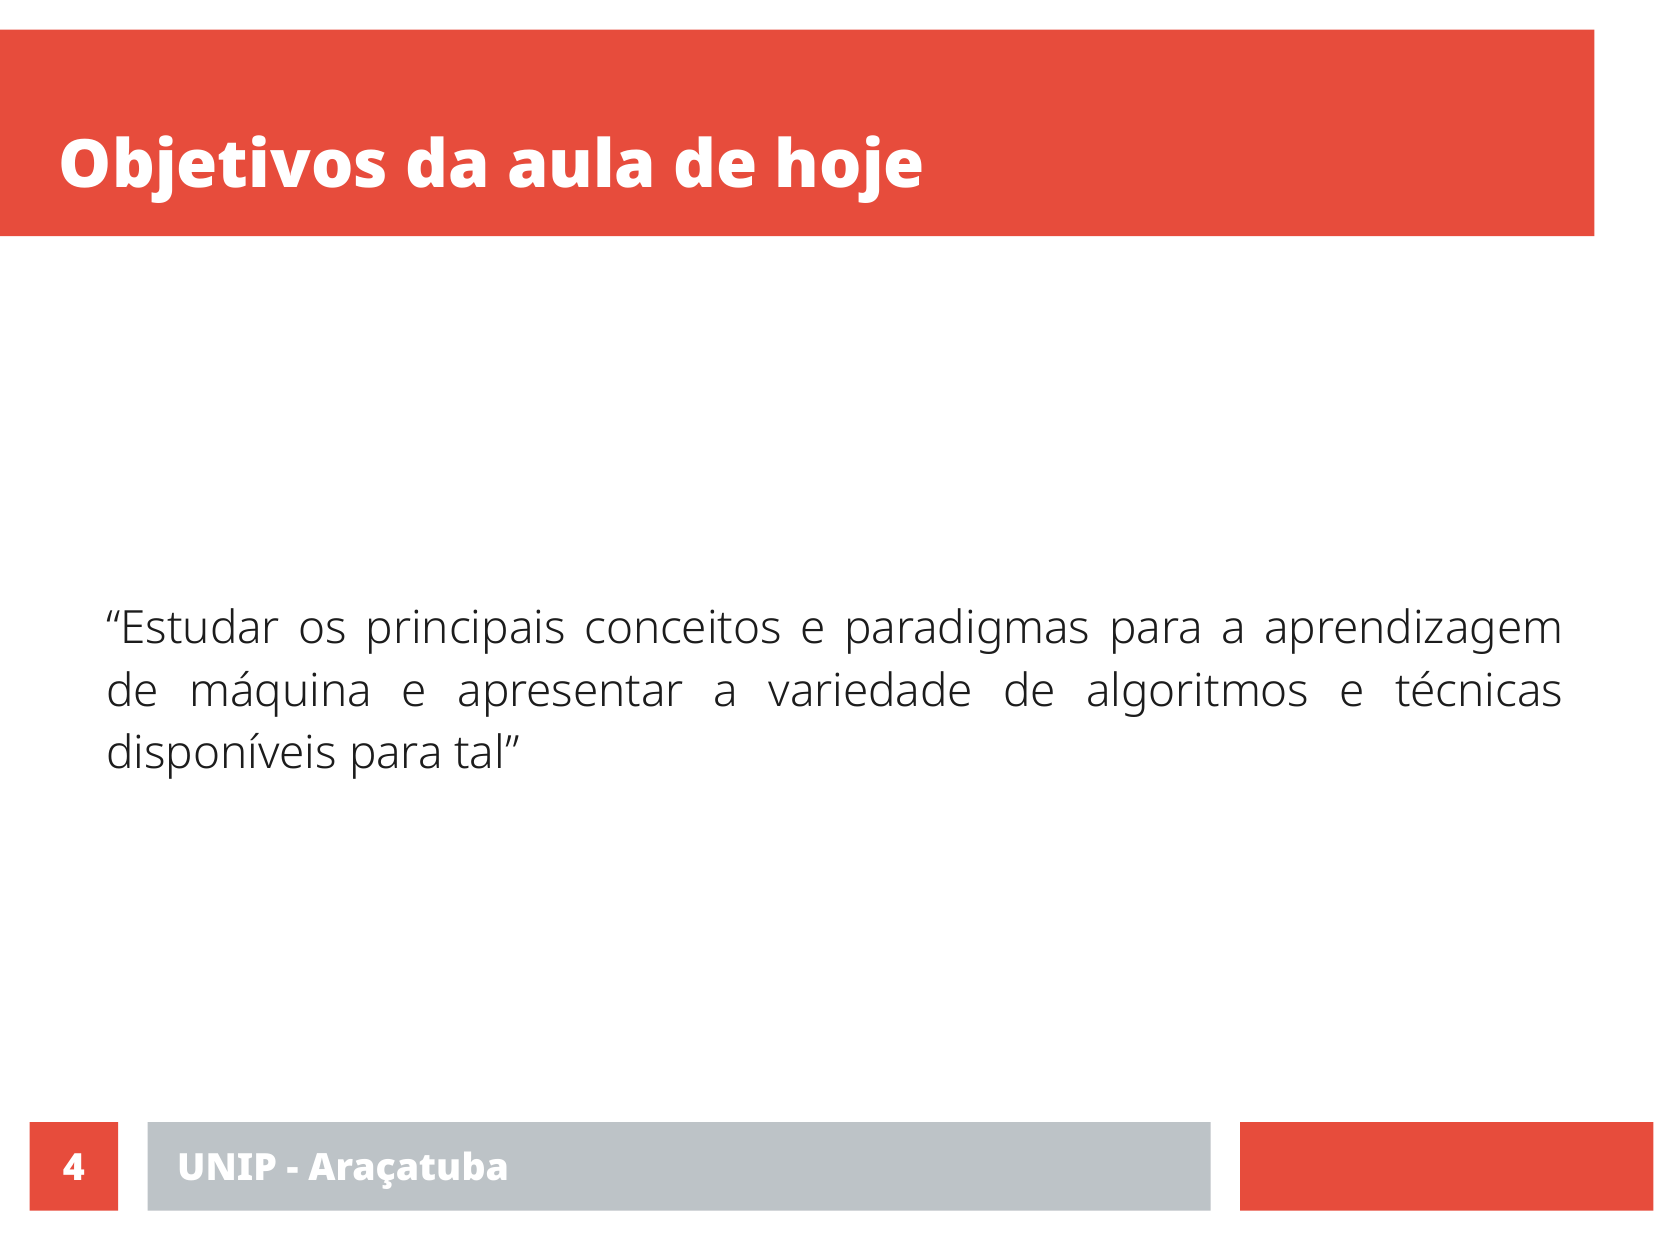

# Objetivos da aula de hoje
“Estudar os principais conceitos e paradigmas para a aprendizagem de máquina e apresentar a variedade de algoritmos e técnicas disponíveis para tal”
4
UNIP - Araçatuba